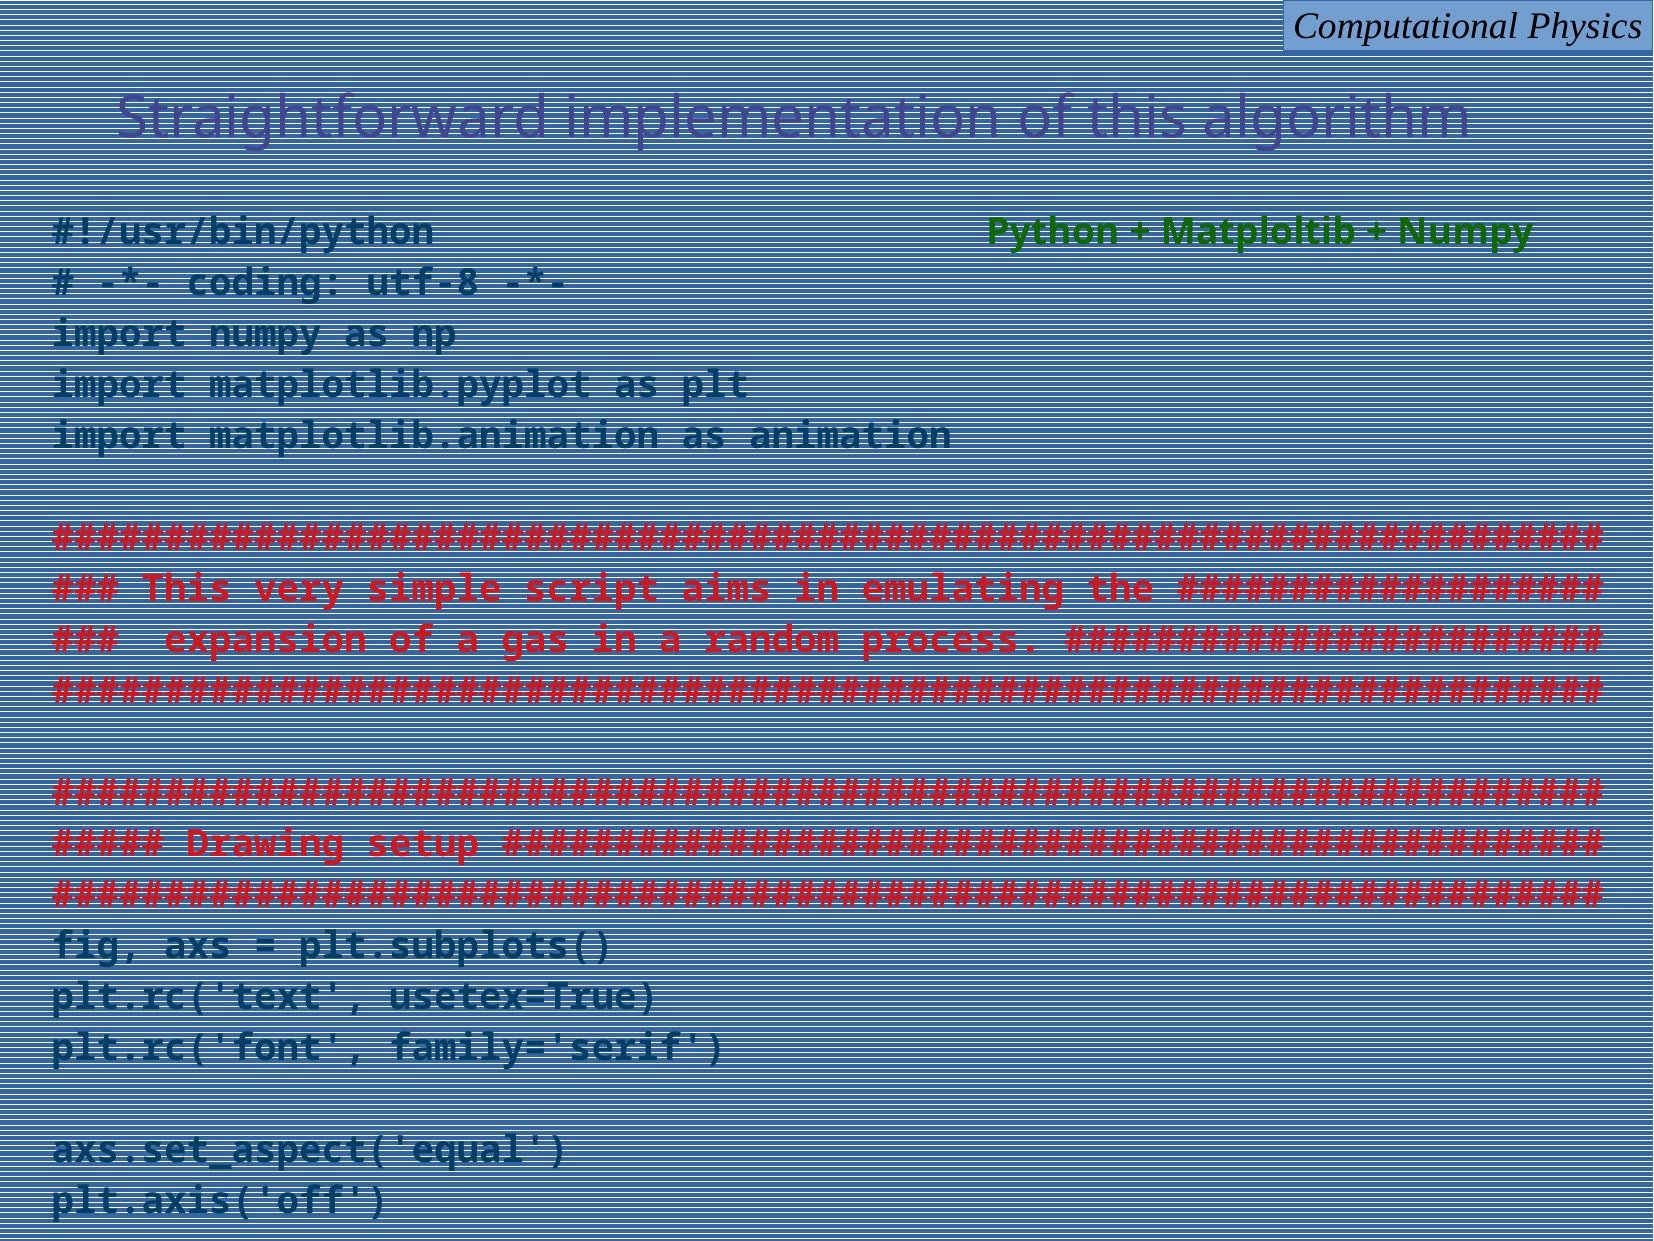

Straightforward implementation of this algorithm
#!/usr/bin/python
# -*- coding: utf-8 -*-
import numpy as np
import matplotlib.pyplot as plt
import matplotlib.animation as animation
#####################################################################
### This very simple script aims in emulating the ###################
### expansion of a gas in a random process. ########################
#####################################################################
#####################################################################
##### Drawing setup #################################################
#####################################################################
fig, axs = plt.subplots()
plt.rc('text', usetex=True)
plt.rc('font', family='serif')
axs.set_aspect('equal')
plt.axis('off')
### parameters ######################################################
L = 400 ## Box linear size
N = 300 ## Number of particles
max_time = N * 2
Python + Matploltib + Numpy